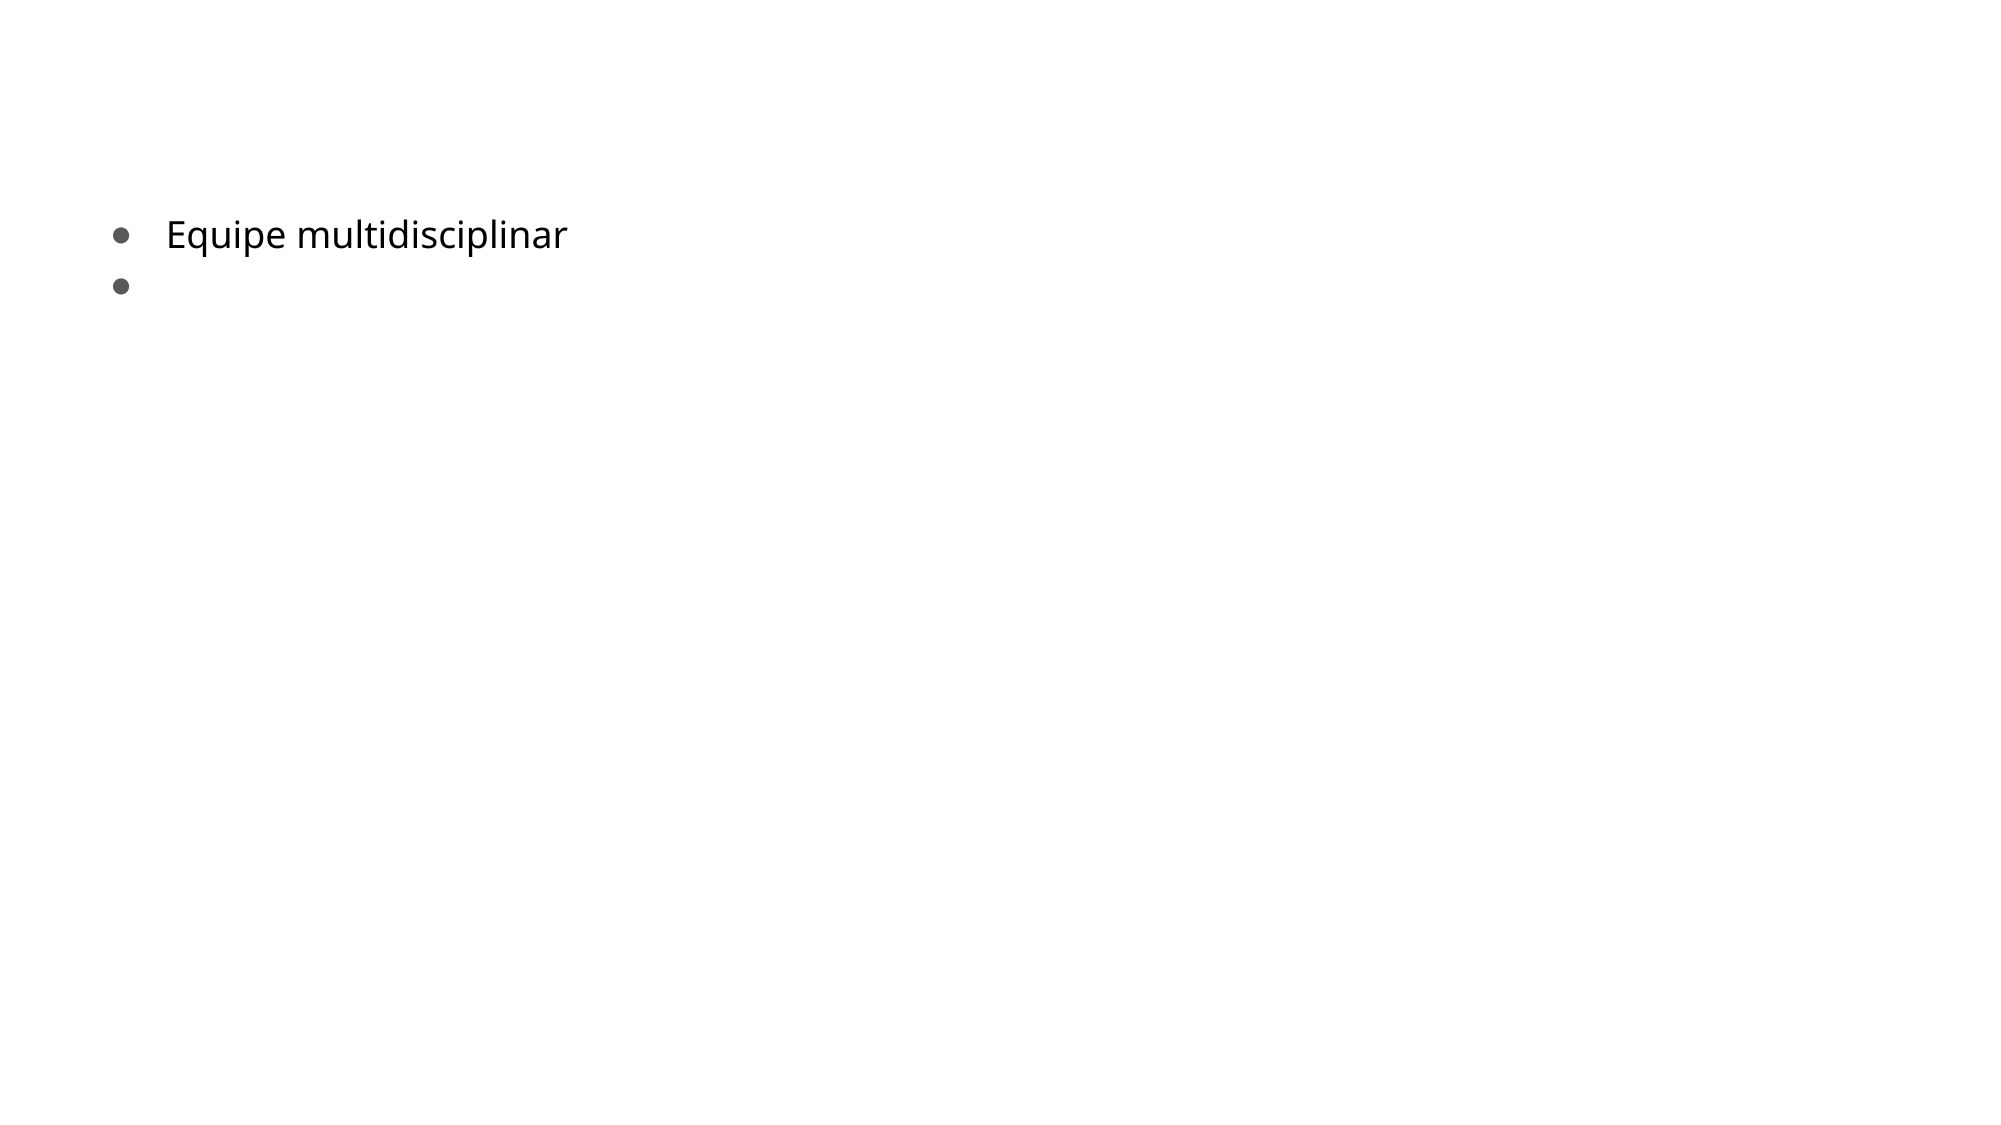

Desafios do Desenvolvimento de SMA Embarcados
Equipe multidisciplinar